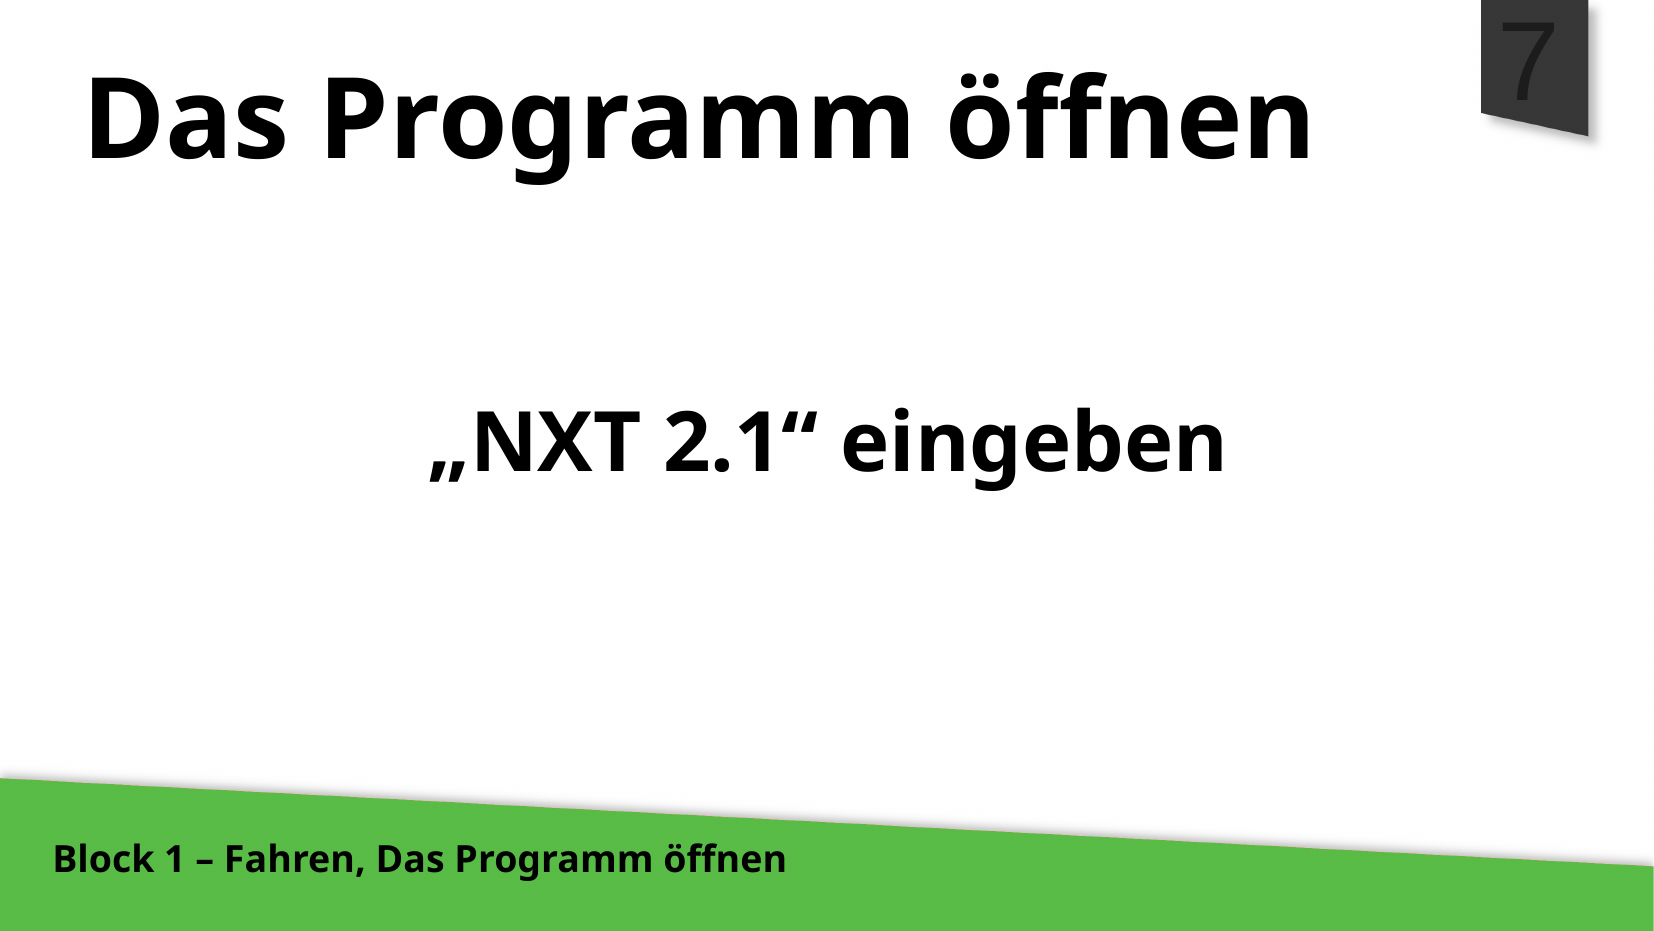

# Das Programm öffnen
„NXT 2.1“ eingeben
Block 1 – Fahren, Das Programm öffnen